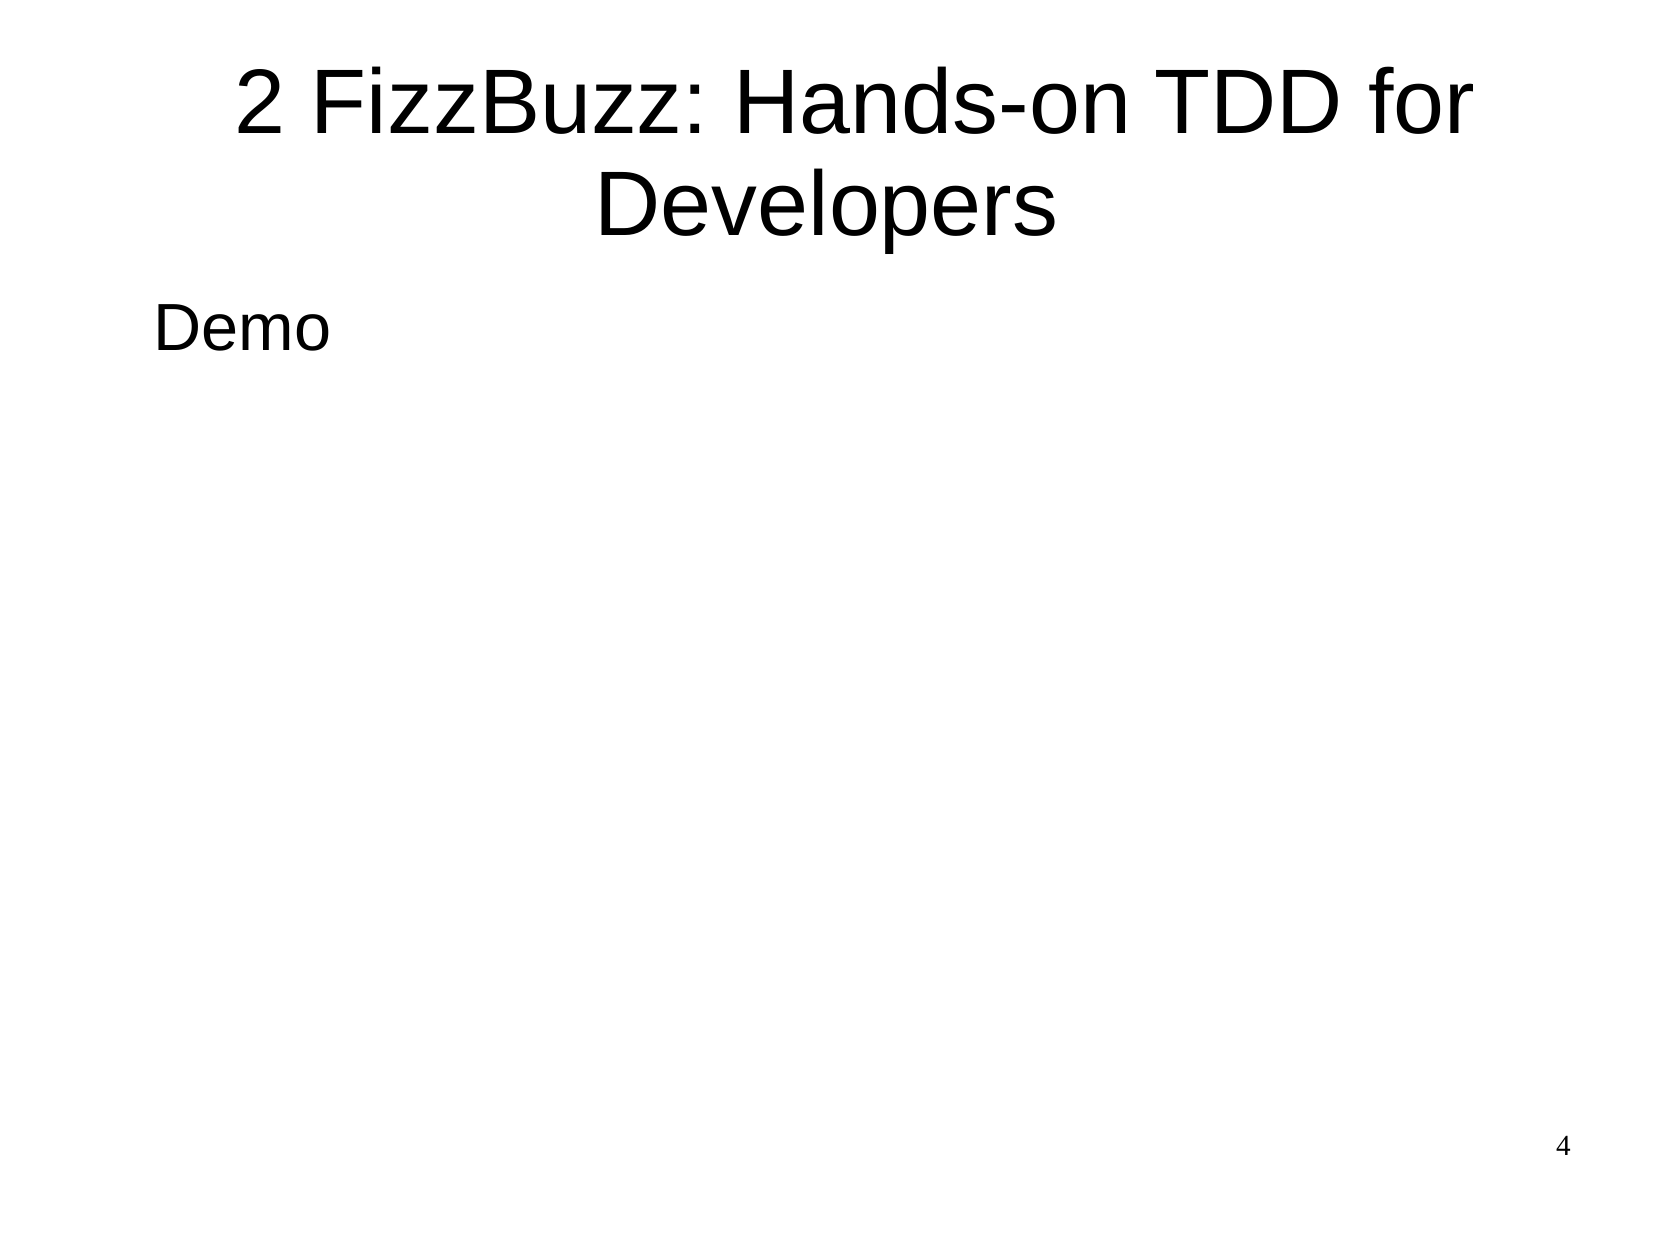

# 2 FizzBuzz: Hands-on TDD for Developers
Demo
4